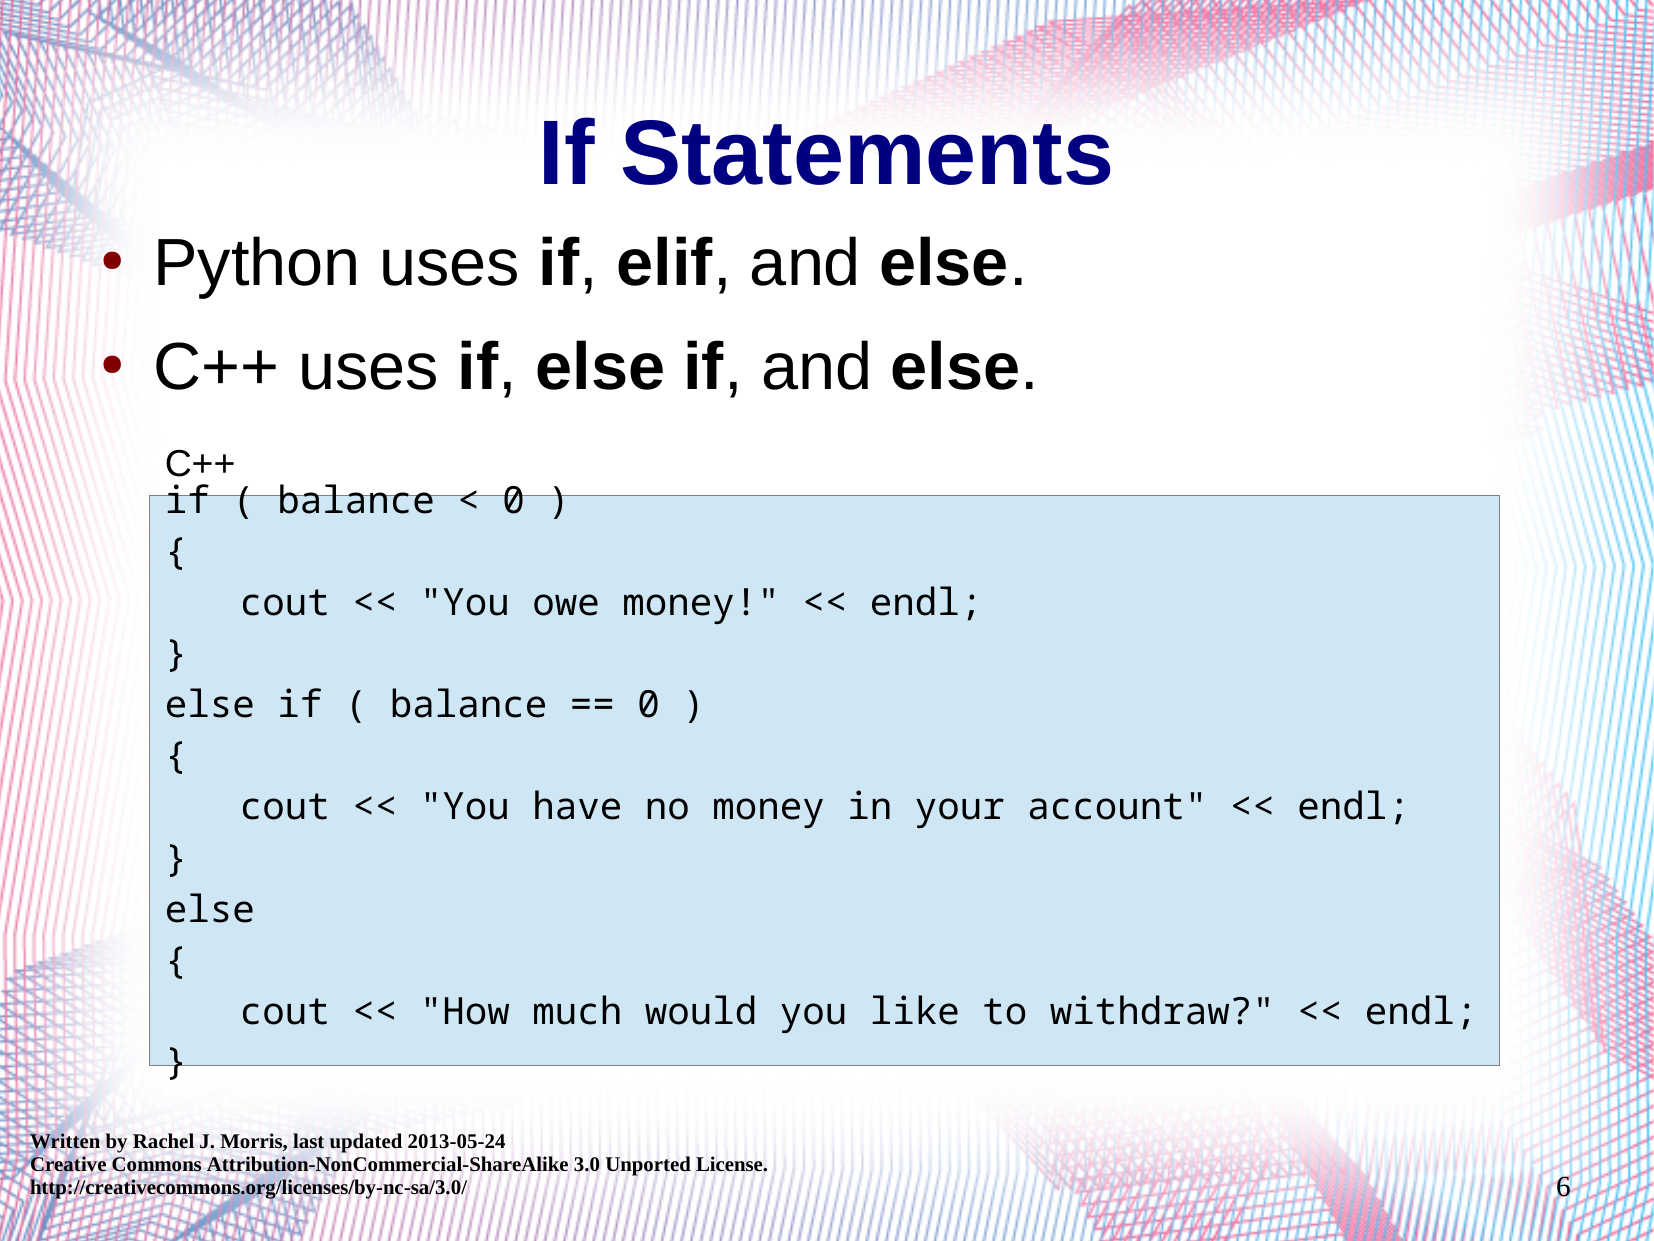

# If Statements
Python uses if, elif, and else.
C++ uses if, else if, and else.
C++
if ( balance < 0 )
{
	cout << "You owe money!" << endl;
}
else if ( balance == 0 )
{
	cout << "You have no money in your account" << endl;
}
else
{
	cout << "How much would you like to withdraw?" << endl;
}
6